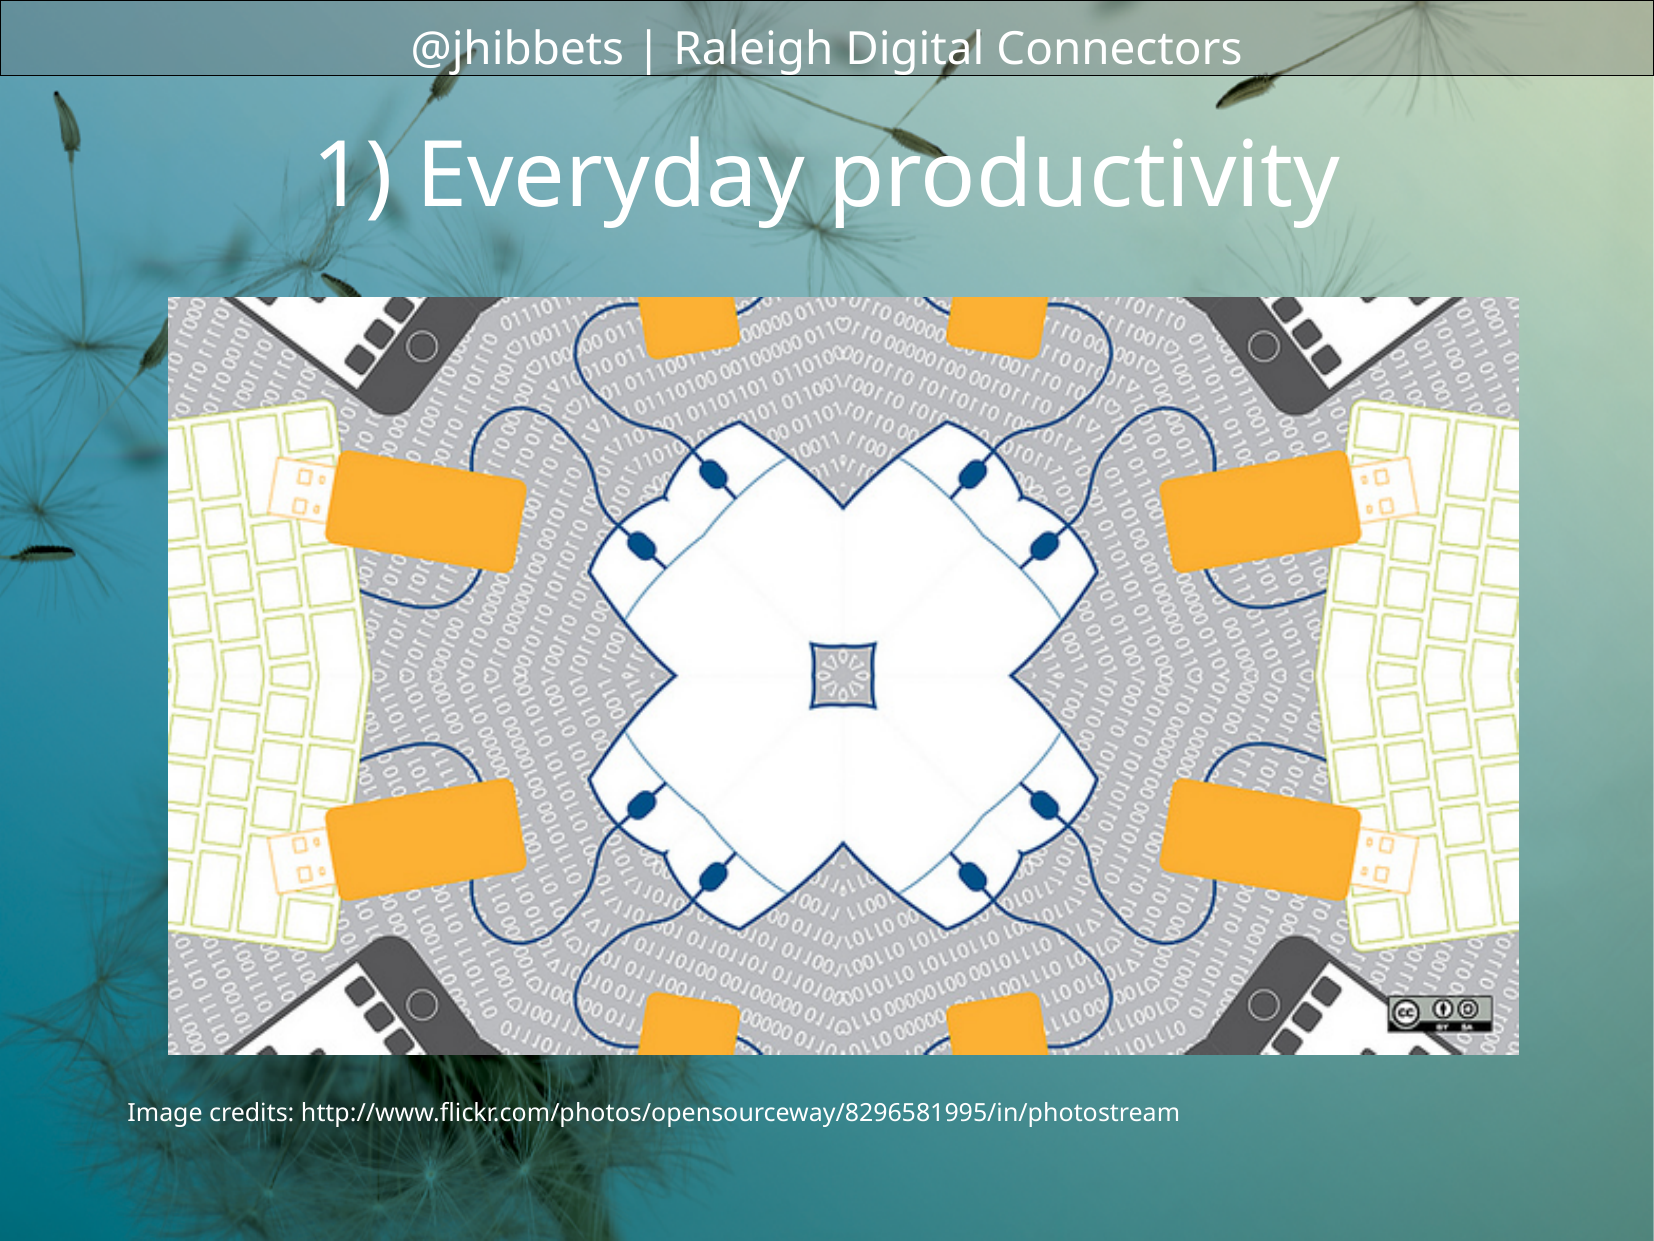

# 1) Everyday productivity
Image credits: http://www.flickr.com/photos/opensourceway/8296581995/in/photostream